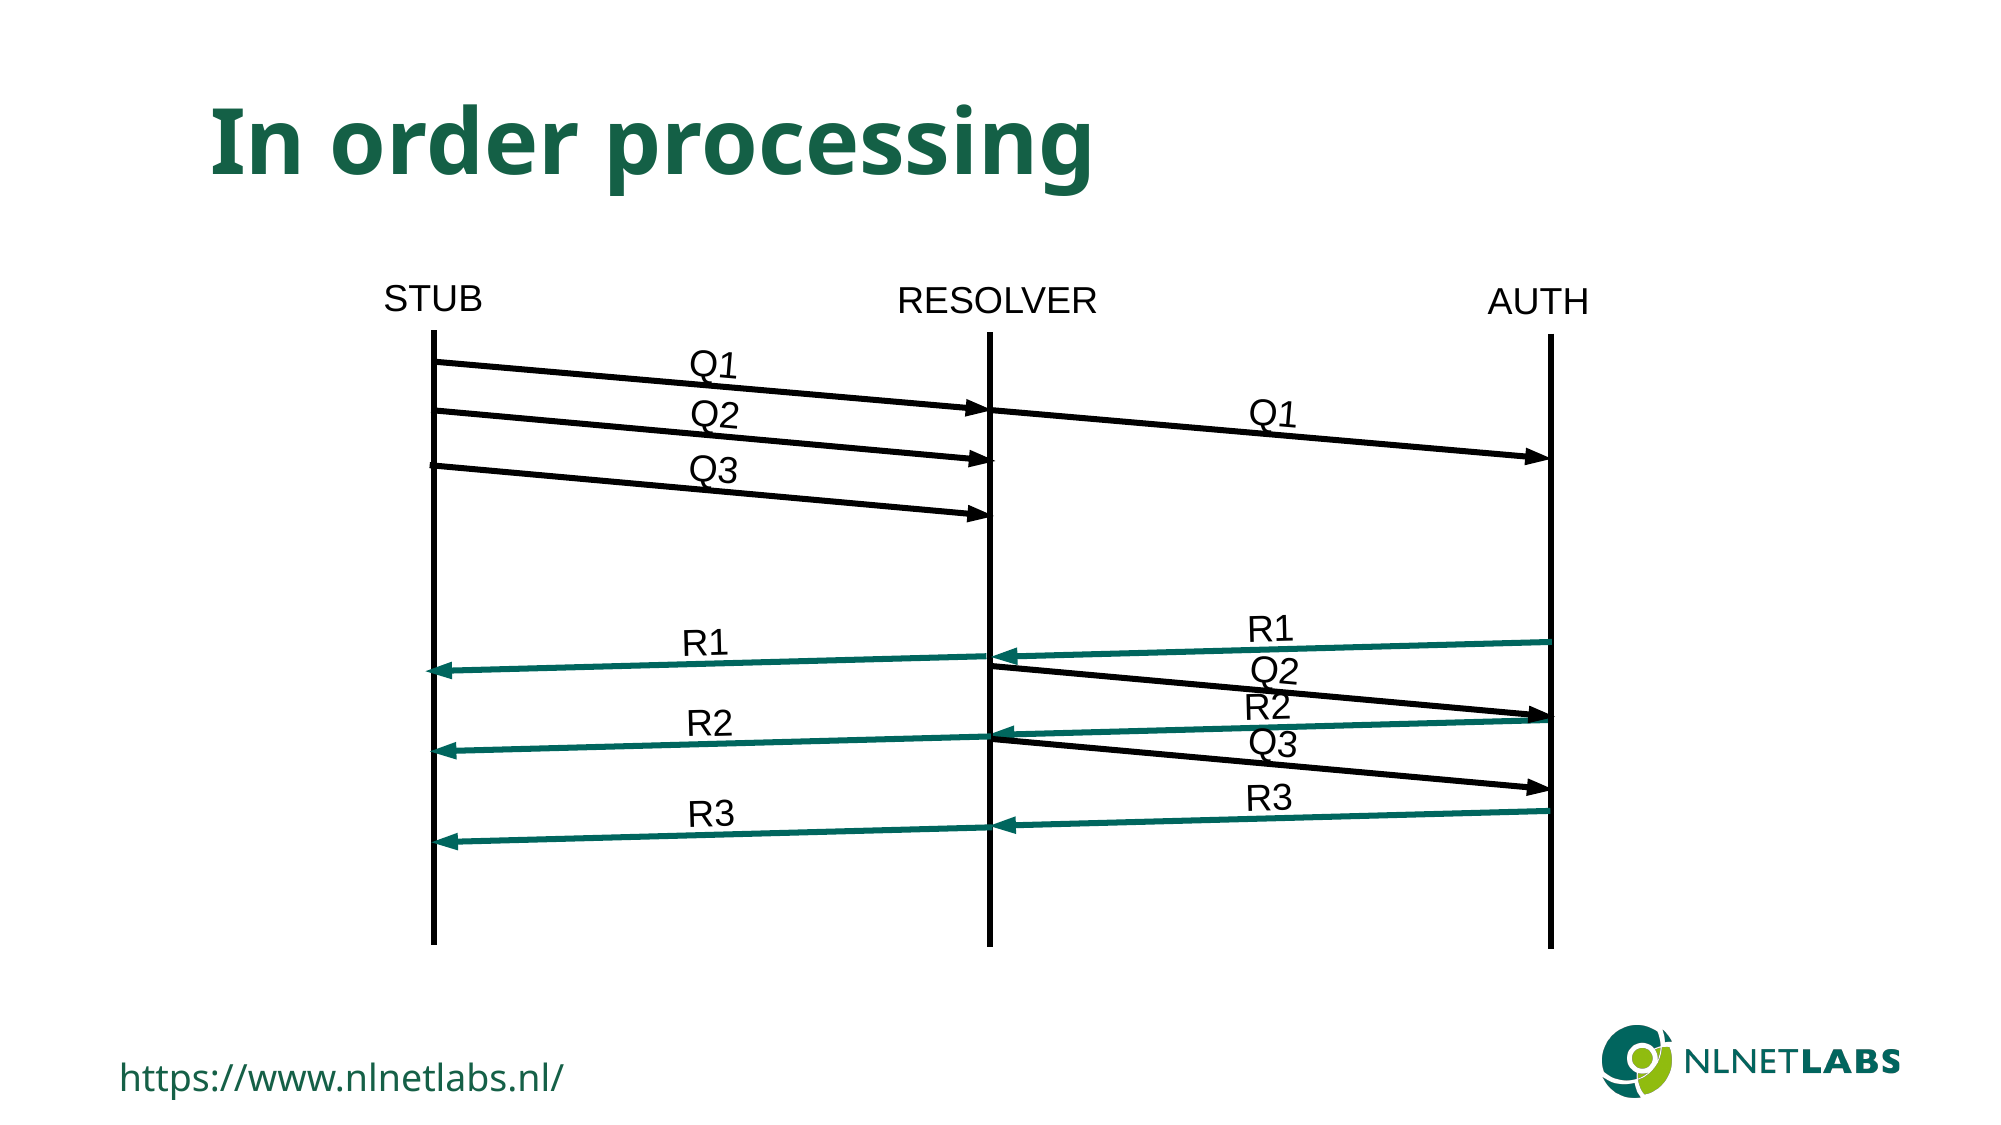

# In order processing
STUB
RESOLVER
AUTH
Q1
Q2
Q1
Q3
R1
R1
Q2
R2
R2
Q3
R3
R3